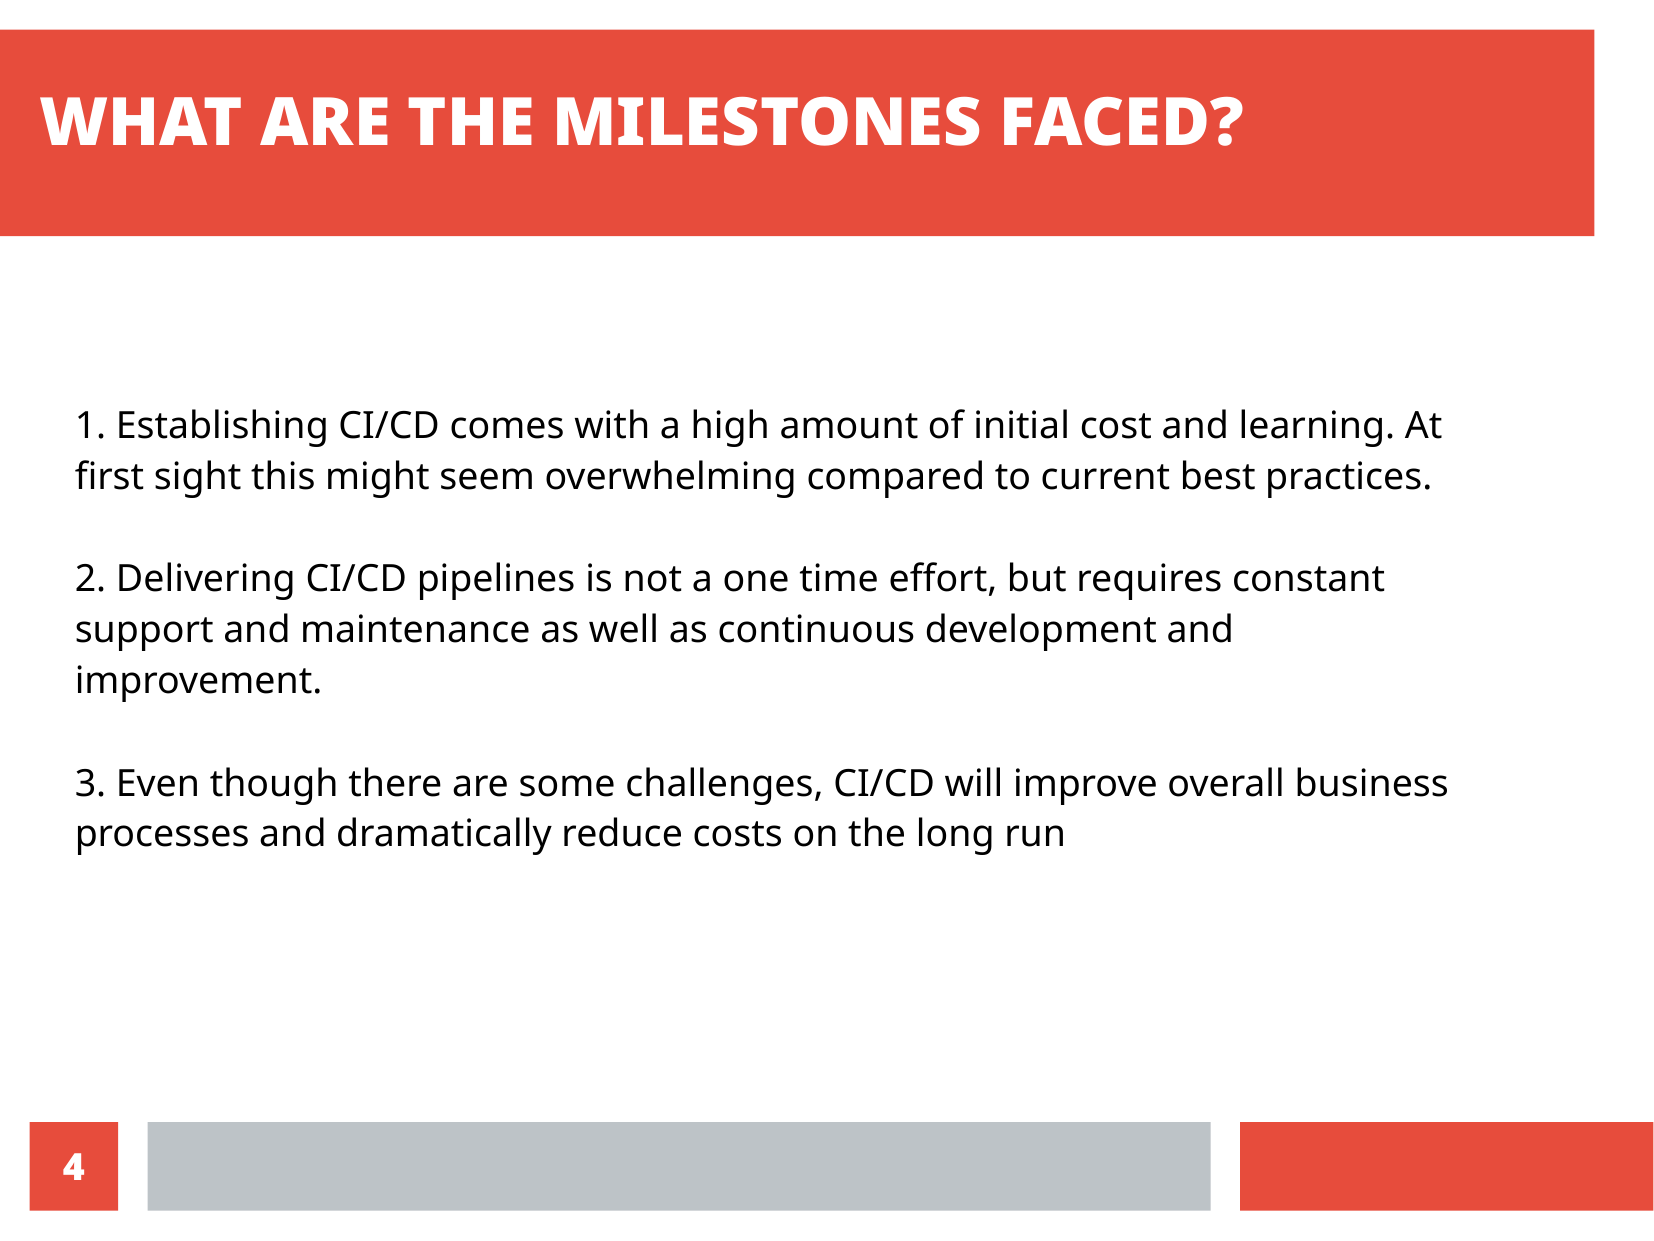

# WHAT ARE THE MILESTONES FACED?
1. Establishing CI/CD comes with a high amount of initial cost and learning. At first sight this might seem overwhelming compared to current best practices.
2. Delivering CI/CD pipelines is not a one time effort, but requires constant support and maintenance as well as continuous development and improvement.
3. Even though there are some challenges, CI/CD will improve overall business processes and dramatically reduce costs on the long run
4